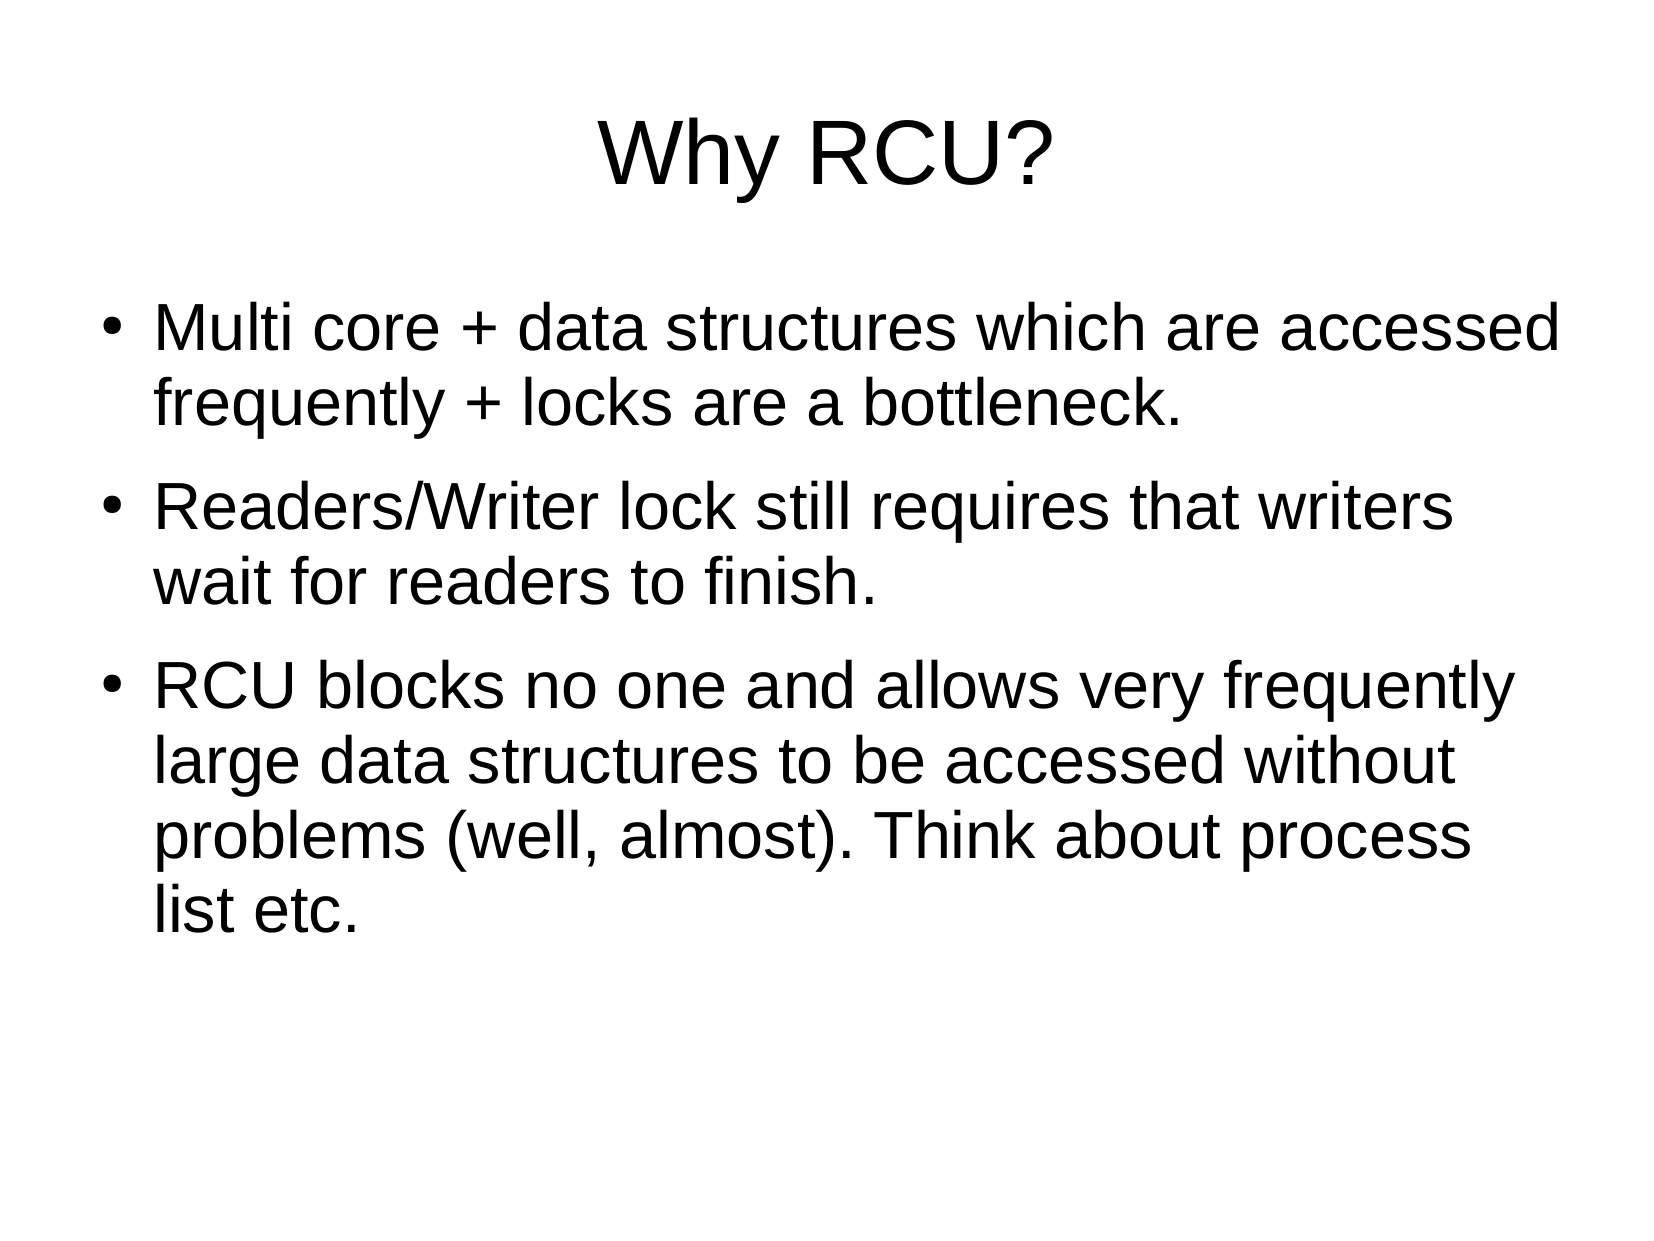

# Why RCU?
Multi core + data structures which are accessed frequently + locks are a bottleneck.
Readers/Writer lock still requires that writers wait for readers to finish.
RCU blocks no one and allows very frequently large data structures to be accessed without problems (well, almost). Think about process list etc.